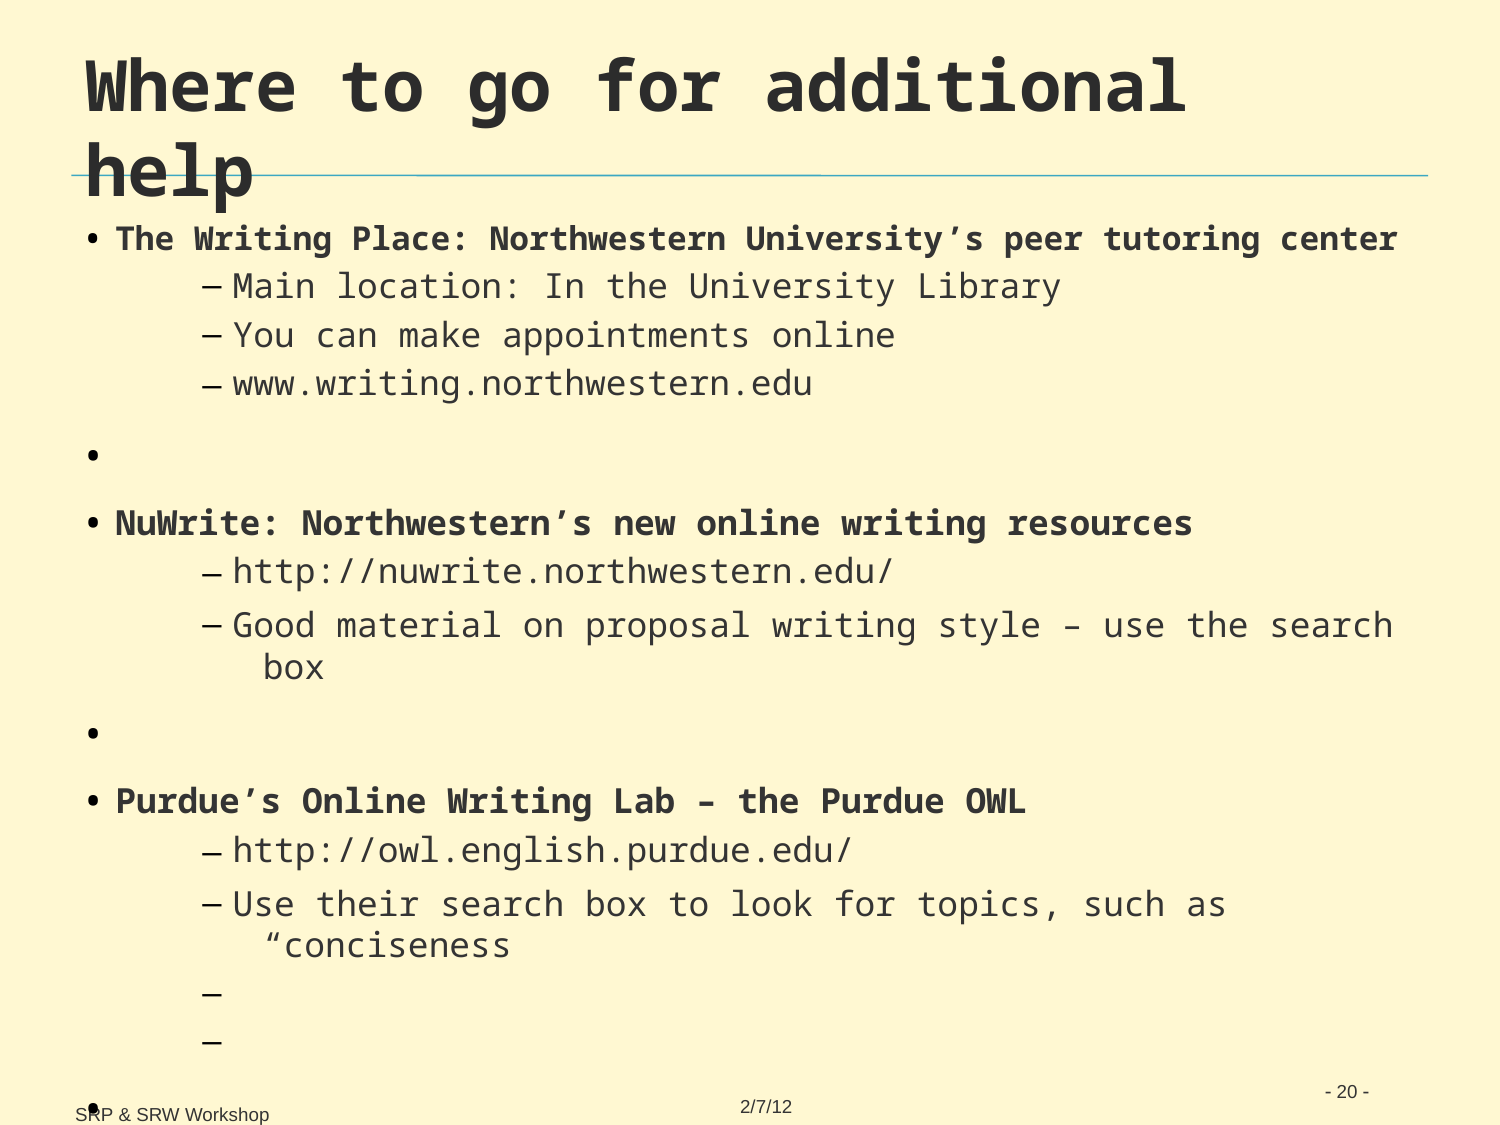

# Where to go for additional help
The Writing Place: Northwestern University’s peer tutoring center
Main location: In the University Library
You can make appointments online
www.writing.northwestern.edu
NuWrite: Northwestern’s new online writing resources
http://nuwrite.northwestern.edu/
Good material on proposal writing style – use the search box
Purdue’s Online Writing Lab – the Purdue OWL
http://owl.english.purdue.edu/
Use their search box to look for topics, such as “conciseness